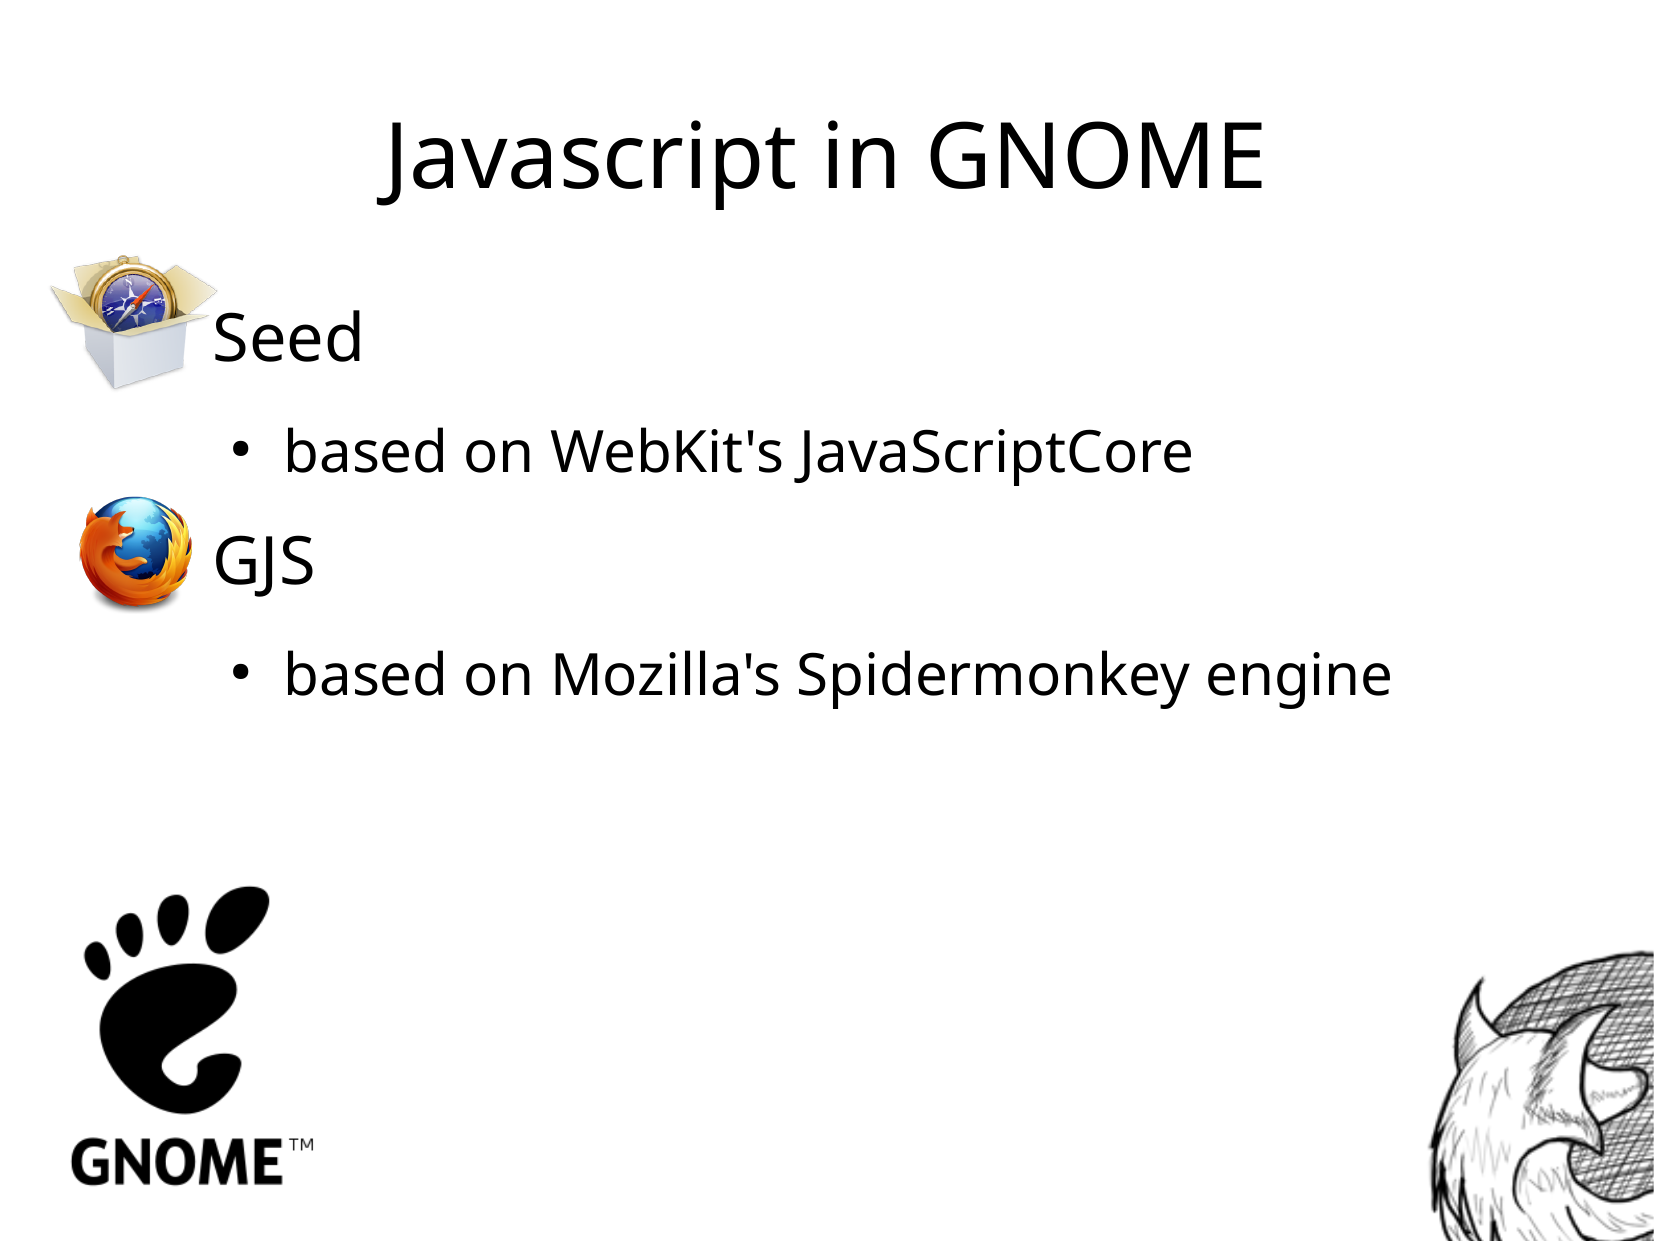

# Javascript in GNOME
Seed
based on WebKit's JavaScriptCore
GJS
based on Mozilla's Spidermonkey engine